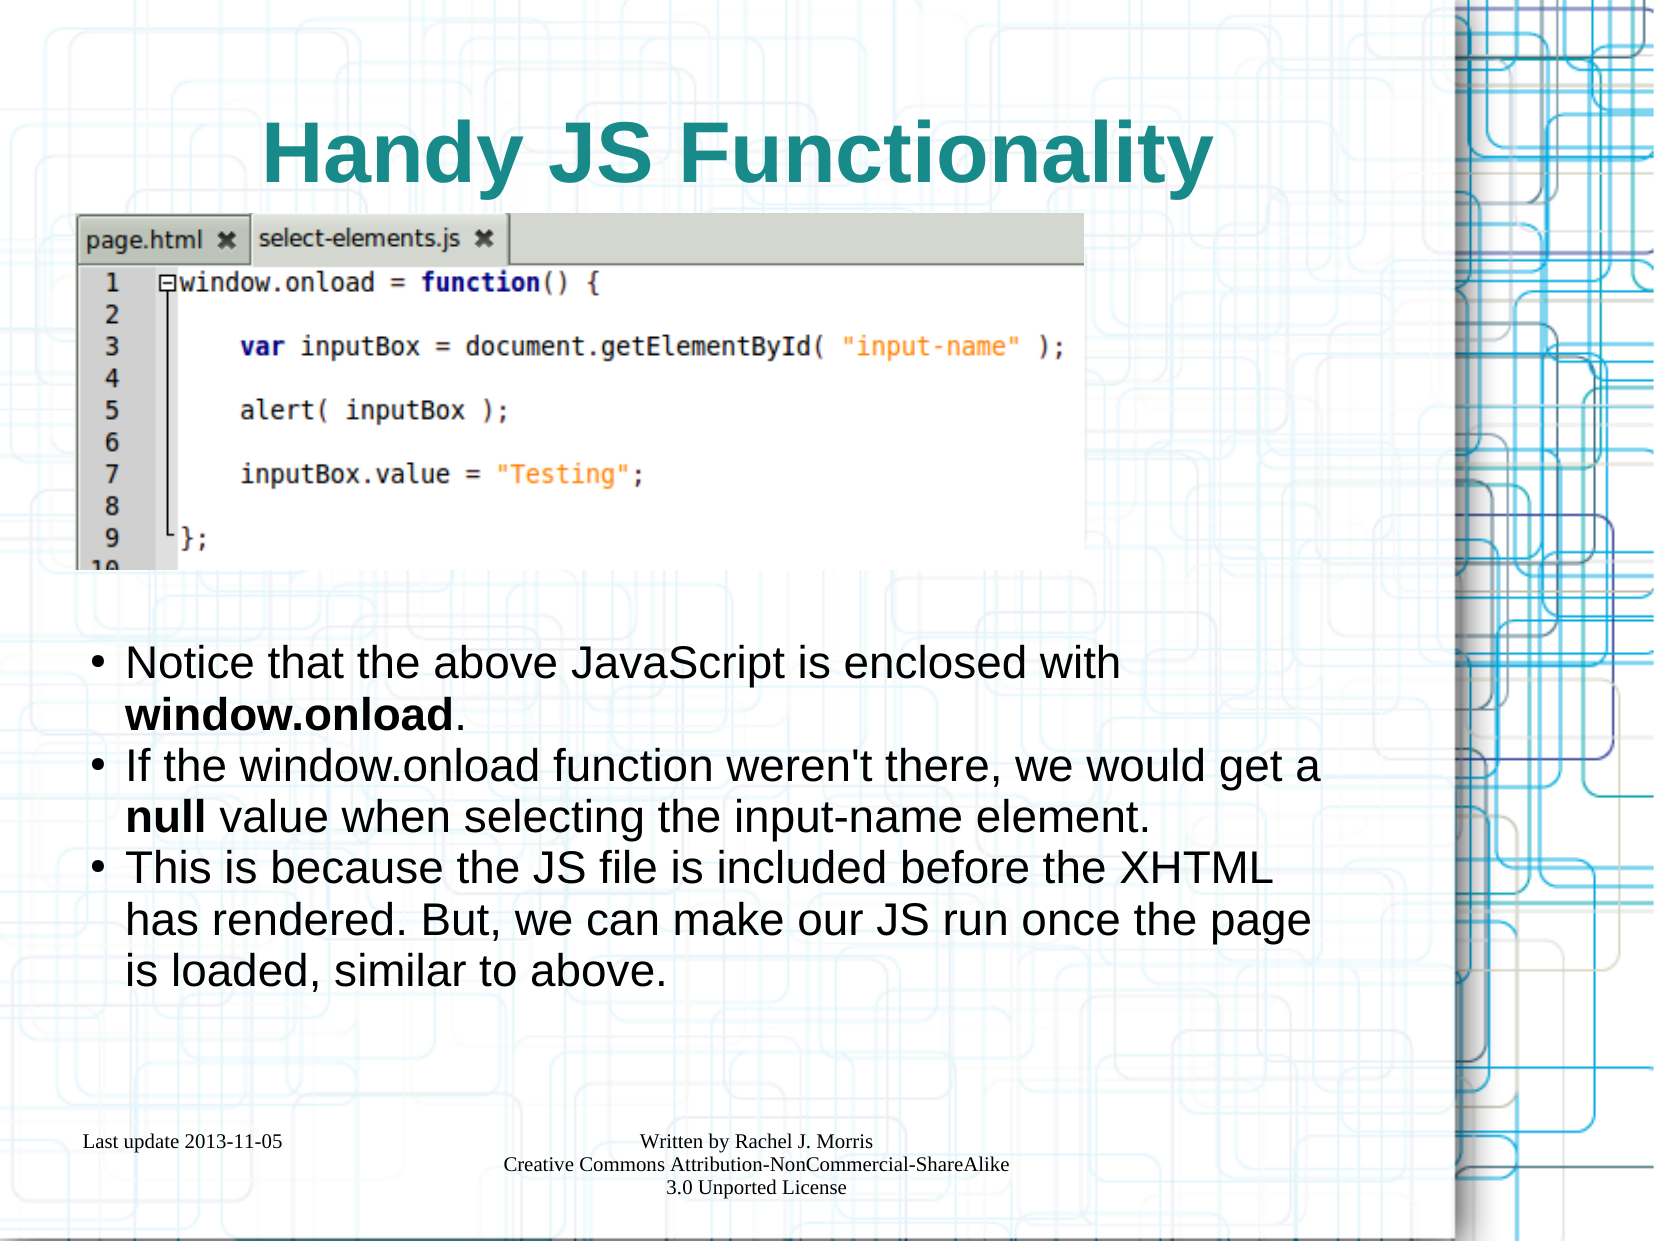

# Handy JS Functionality
Notice that the above JavaScript is enclosed with window.onload.
If the window.onload function weren't there, we would get a null value when selecting the input-name element.
This is because the JS file is included before the XHTML has rendered. But, we can make our JS run once the page is loaded, similar to above.